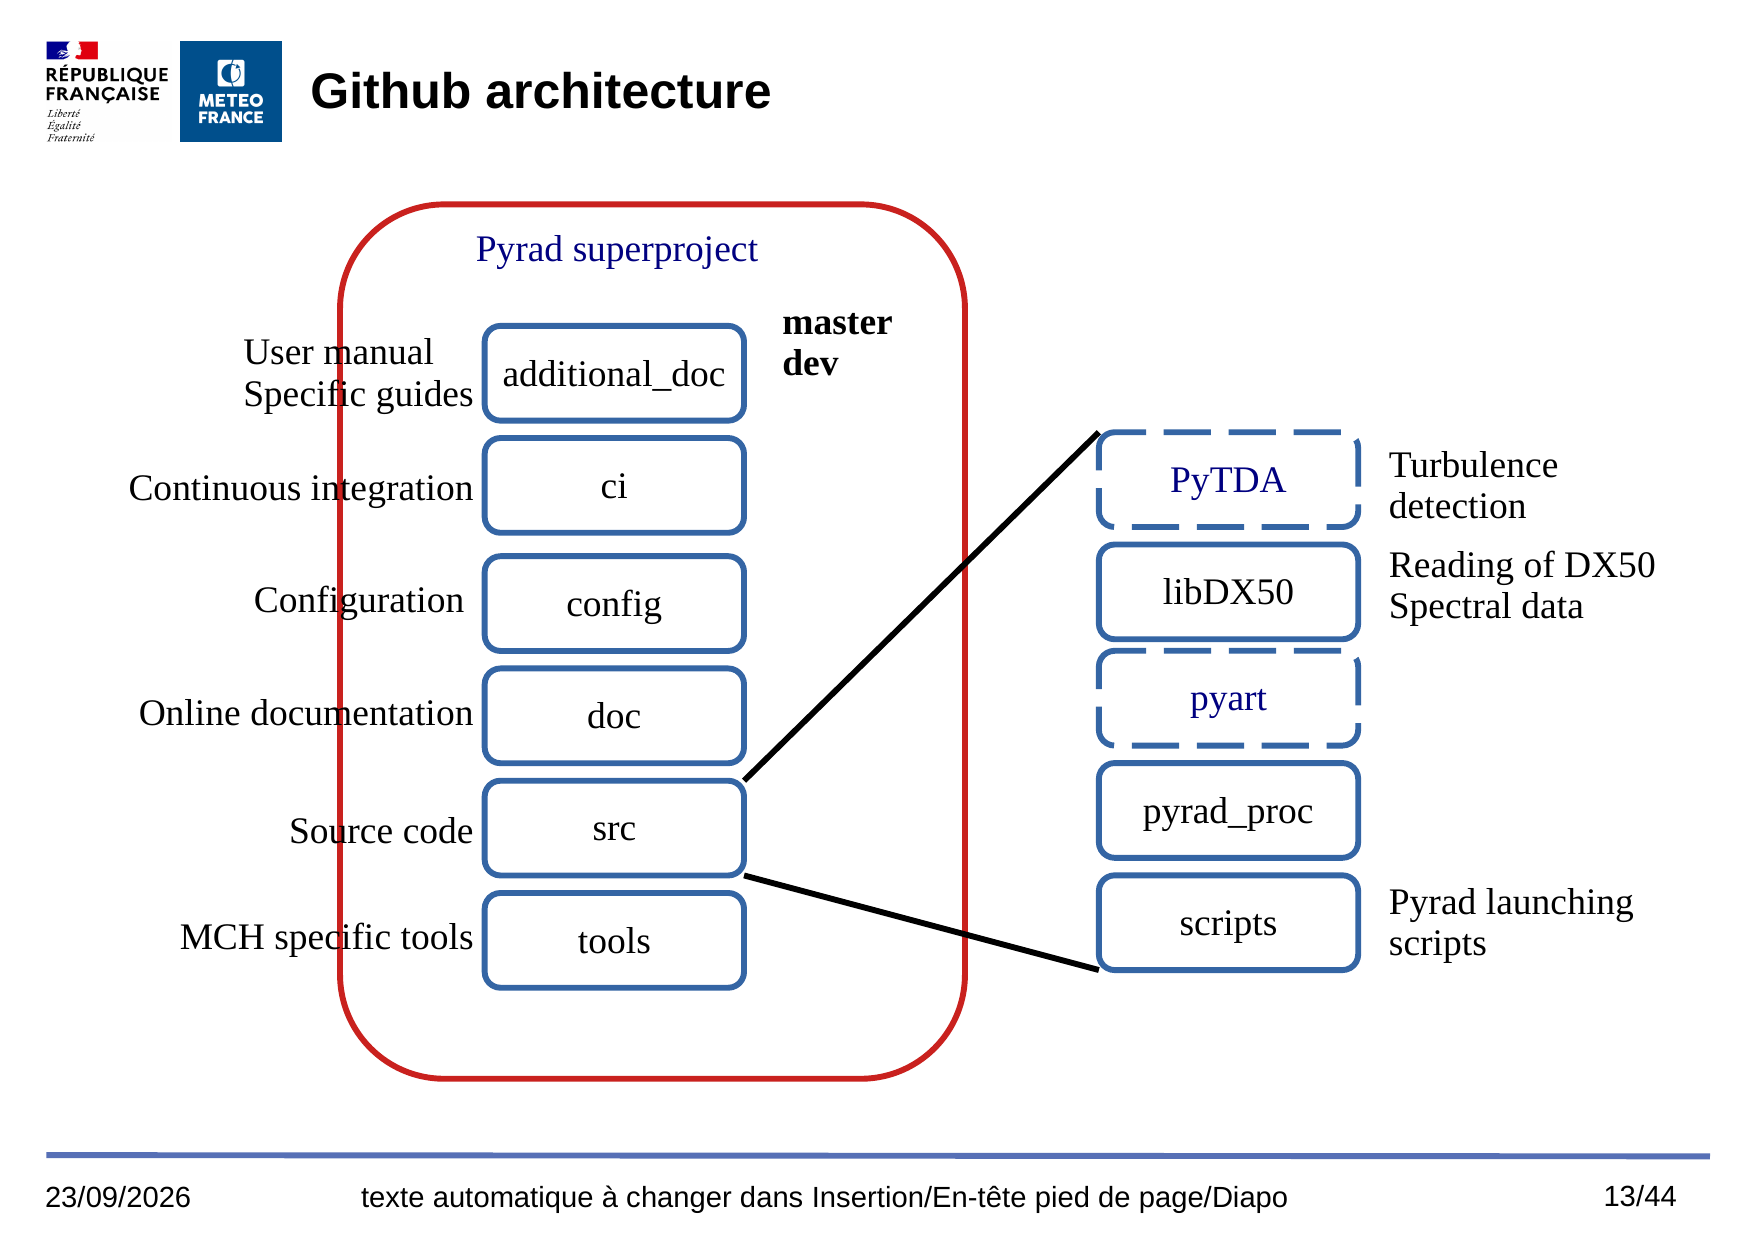

# Github architecture
Pyrad superproject
master
dev
User manual
Specific guides
additional_doc
PyTDA
Turbulence
detection
ci
Continuous integration
Reading of DX50
Spectral data
libDX50
config
Configuration
pyart
doc
Online documentation
pyrad_proc
src
Source code
Pyrad launching
scripts
scripts
tools
MCH specific tools
13
texte automatique à changer dans Insertion/En-tête pied de page/Diapo